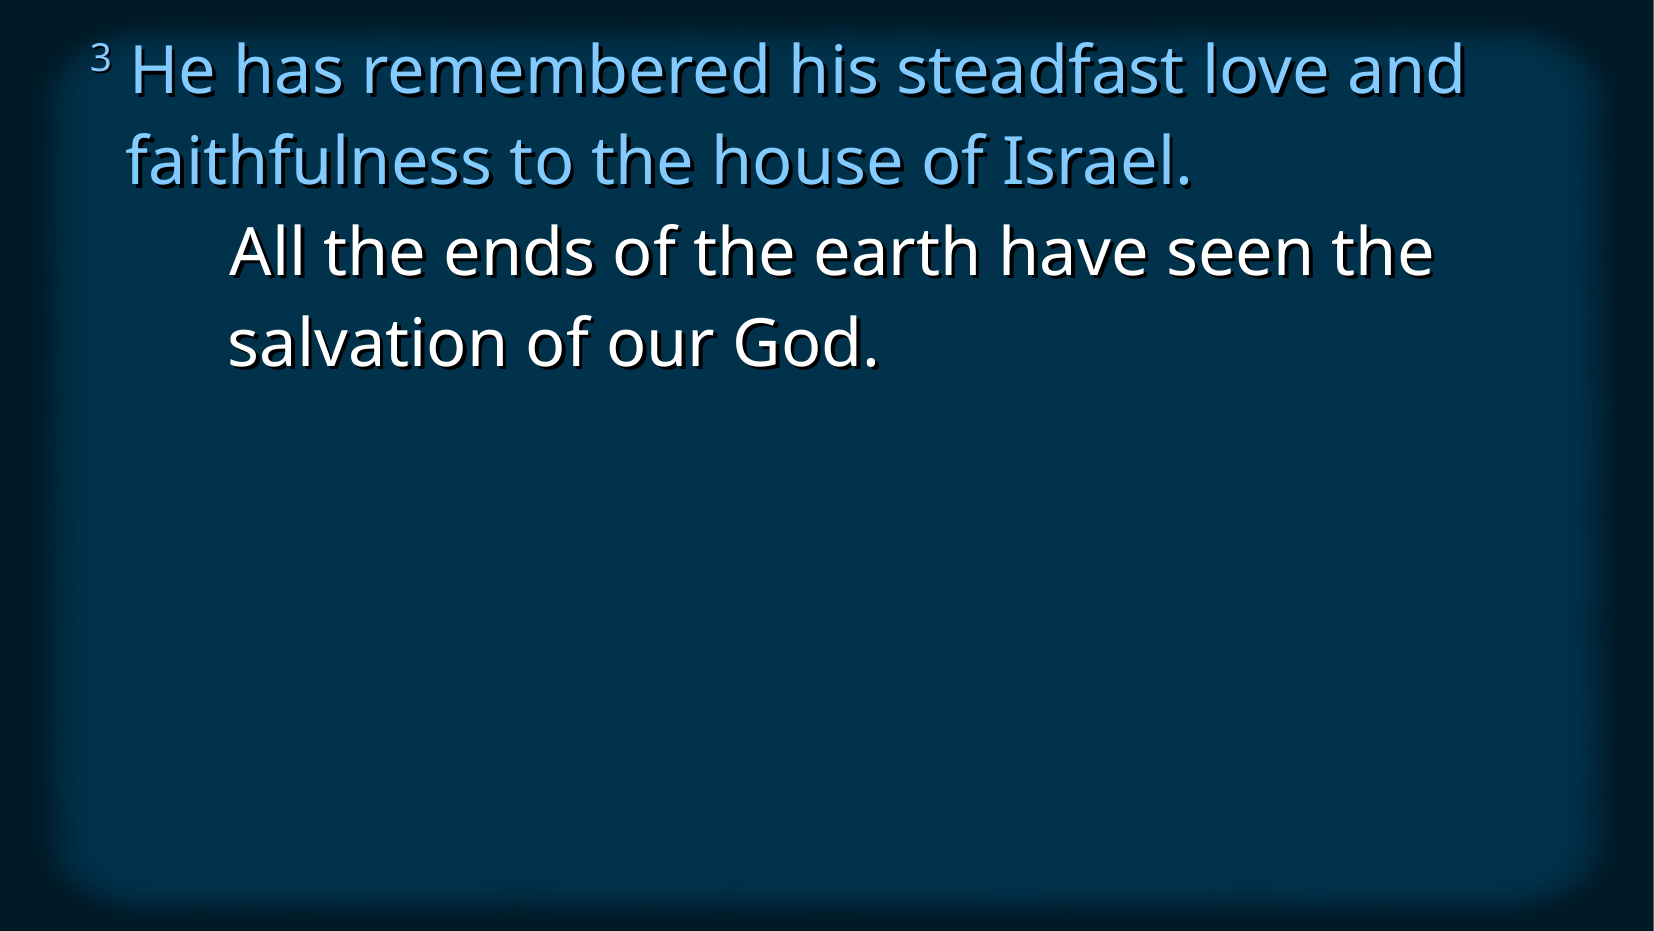

3 He has remembered his steadfast love and
 faithfulness to the house of Israel.
 All the ends of the earth have seen the
 salvation of our God.